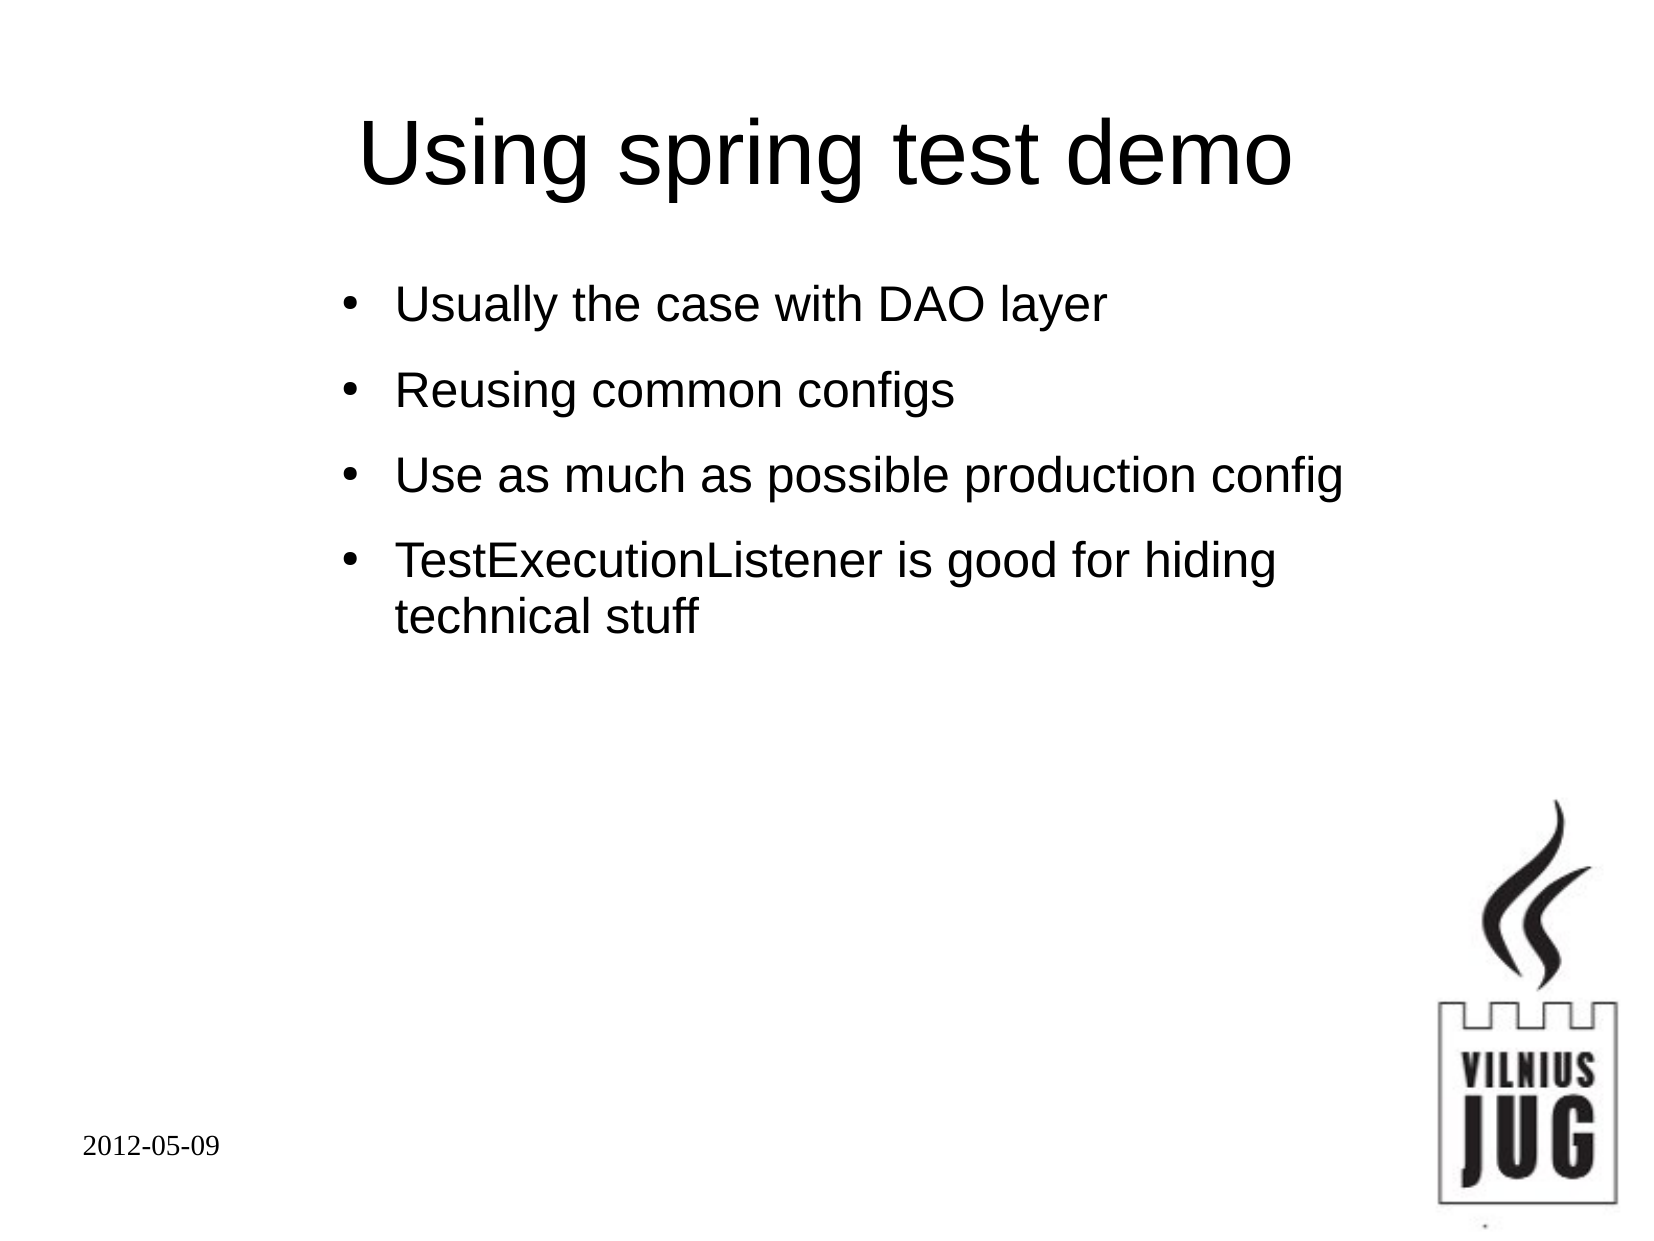

Using spring test demo
# Usually the case with DAO layer
Reusing common configs
Use as much as possible production config
TestExecutionListener is good for hiding technical stuff
2012-05-09